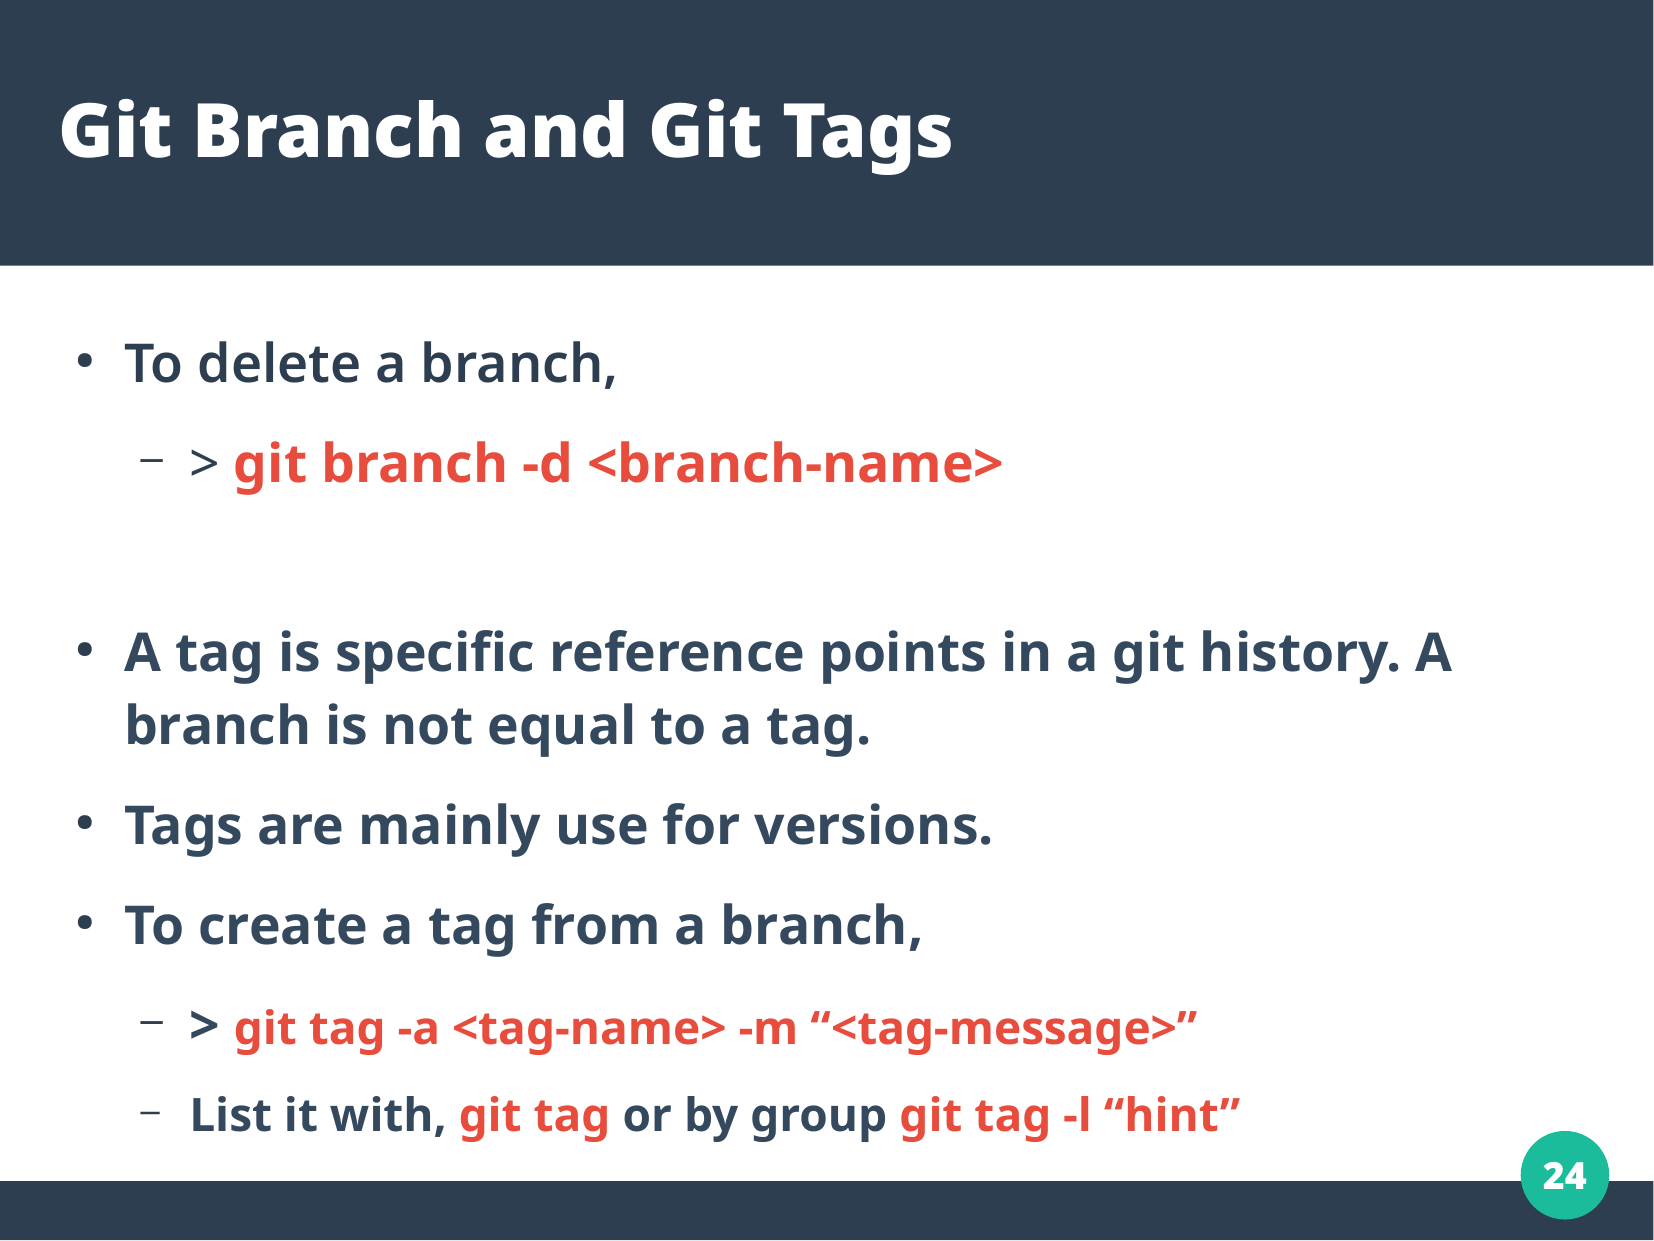

# Git Branch and Git Tags
To delete a branch,
> git branch -d <branch-name>
A tag is specific reference points in a git history. A branch is not equal to a tag.
Tags are mainly use for versions.
To create a tag from a branch,
> git tag -a <tag-name> -m “<tag-message>”
List it with, git tag or by group git tag -l “hint”
24